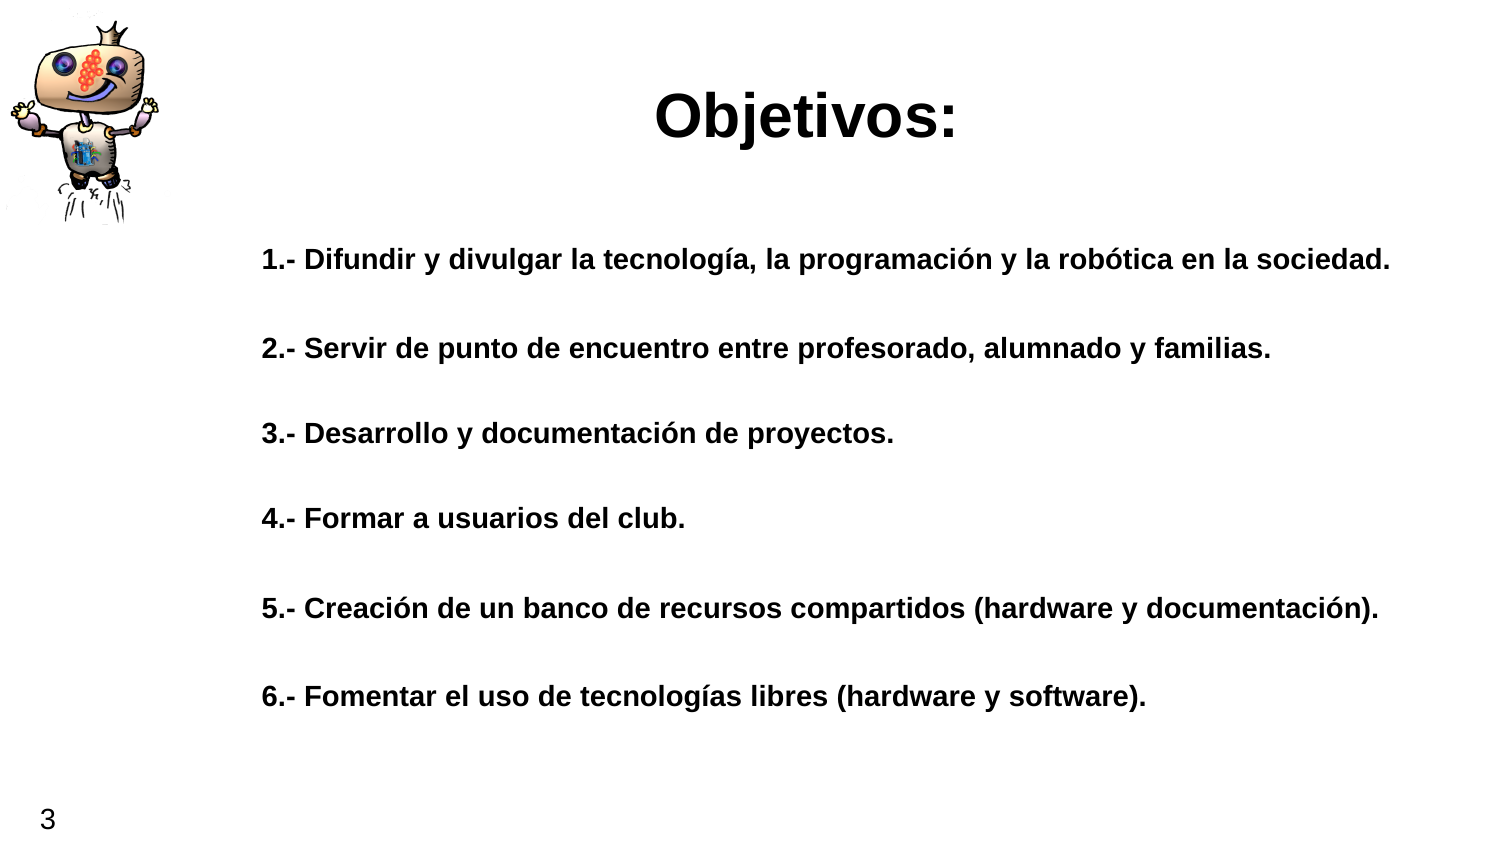

Objetivos:
1.- Difundir y divulgar la tecnología, la programación y la robótica en la sociedad.
2.- Servir de punto de encuentro entre profesorado, alumnado y familias.
3.- Desarrollo y documentación de proyectos.
4.- Formar a usuarios del club.
5.- Creación de un banco de recursos compartidos (hardware y documentación).
6.- Fomentar el uso de tecnologías libres (hardware y software).
3